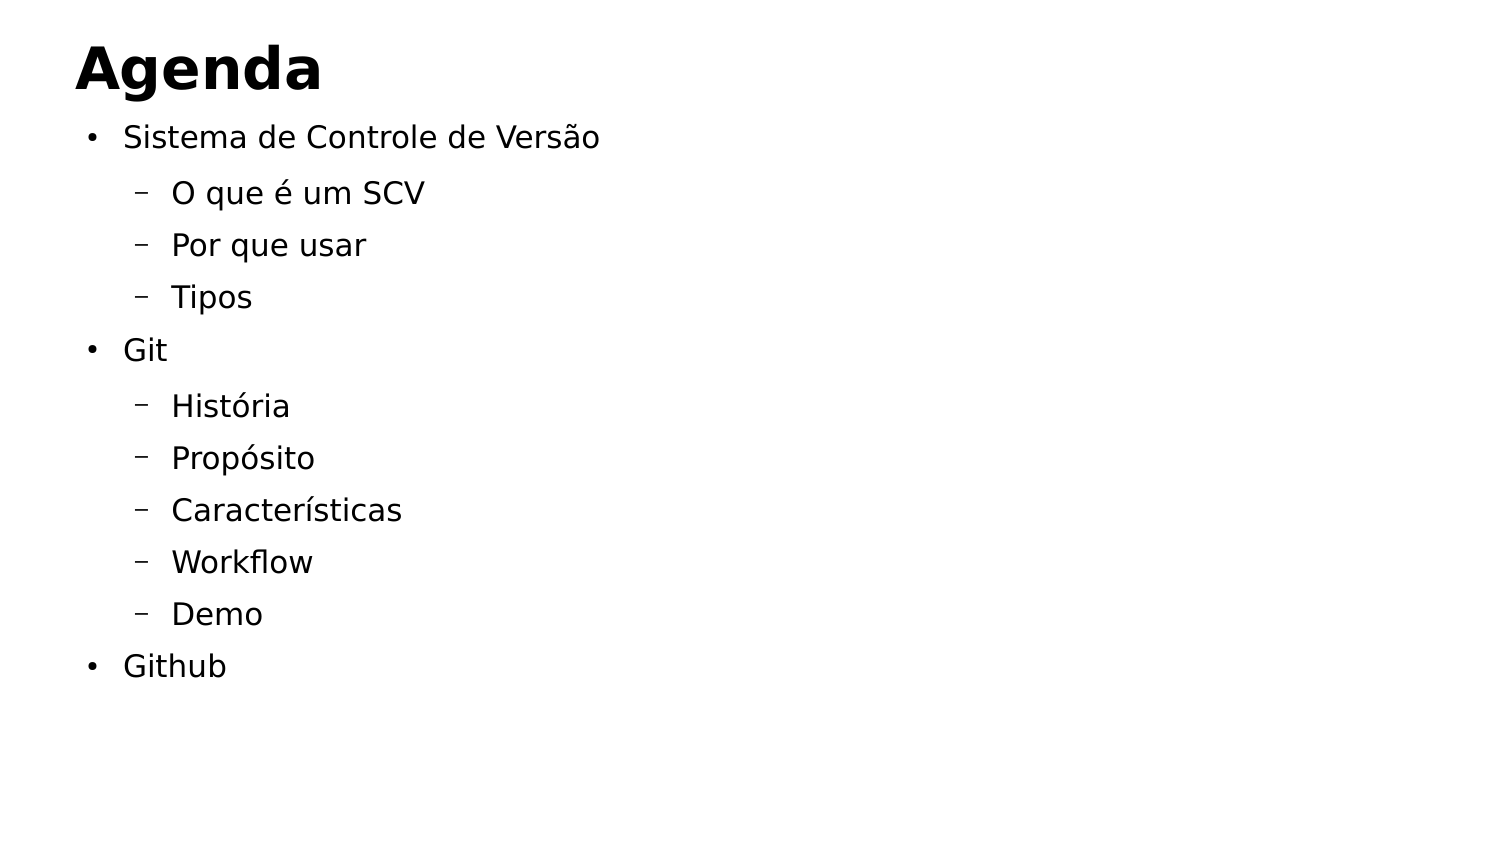

# Agenda
Sistema de Controle de Versão
O que é um SCV
Por que usar
Tipos
Git
História
Propósito
Características
Workflow
Demo
Github